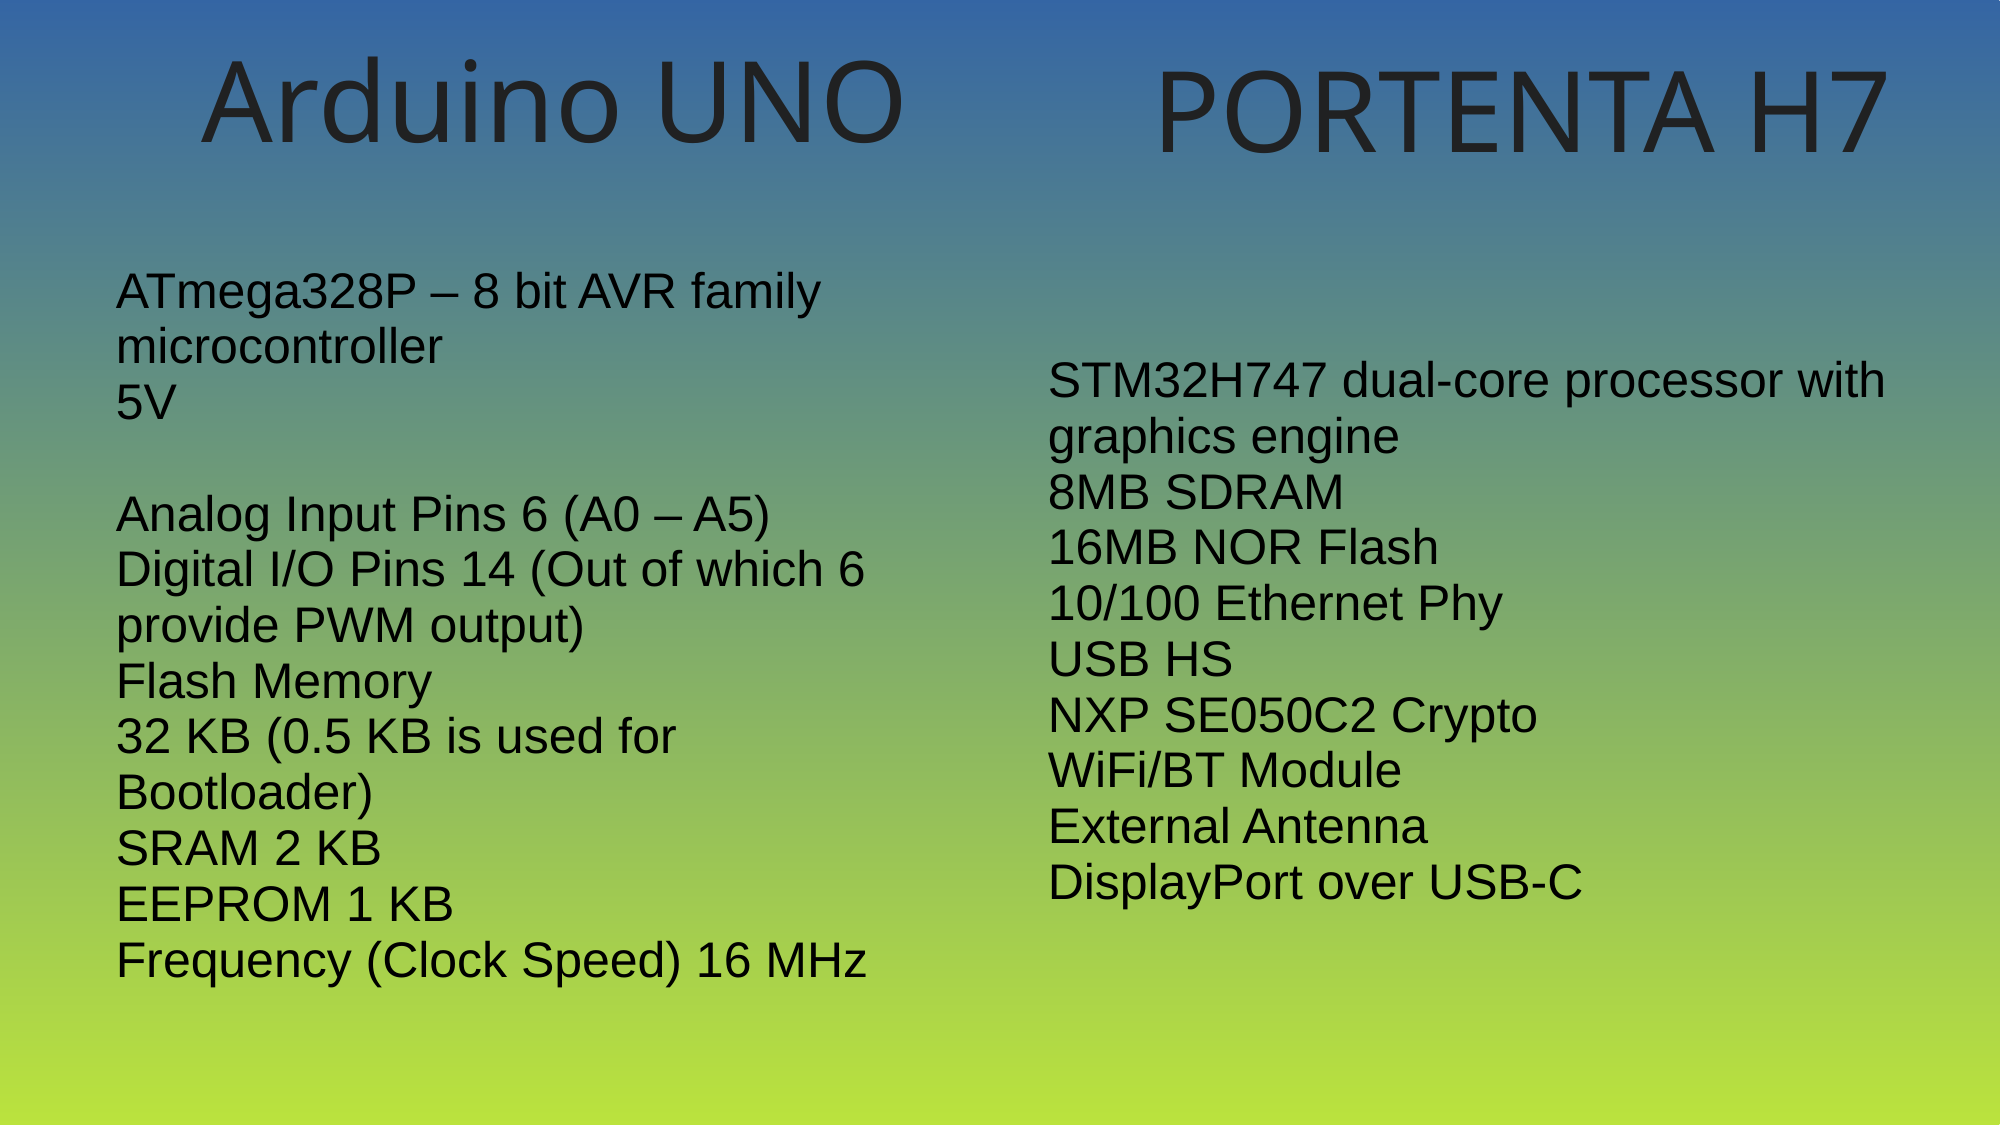

Arduino UNO
PORTENTA H7
ATmega328P – 8 bit AVR family microcontroller
5V
Analog Input Pins 6 (A0 – A5)
Digital I/O Pins 14 (Out of which 6 provide PWM output)
Flash Memory
32 KB (0.5 KB is used for Bootloader)
SRAM 2 KB
EEPROM 1 KB
Frequency (Clock Speed) 16 MHz
STM32H747 dual-core processor with graphics engine
8MB SDRAM
16MB NOR Flash
10/100 Ethernet Phy
USB HS
NXP SE050C2 Crypto
WiFi/BT Module
External Antenna
DisplayPort over USB-C